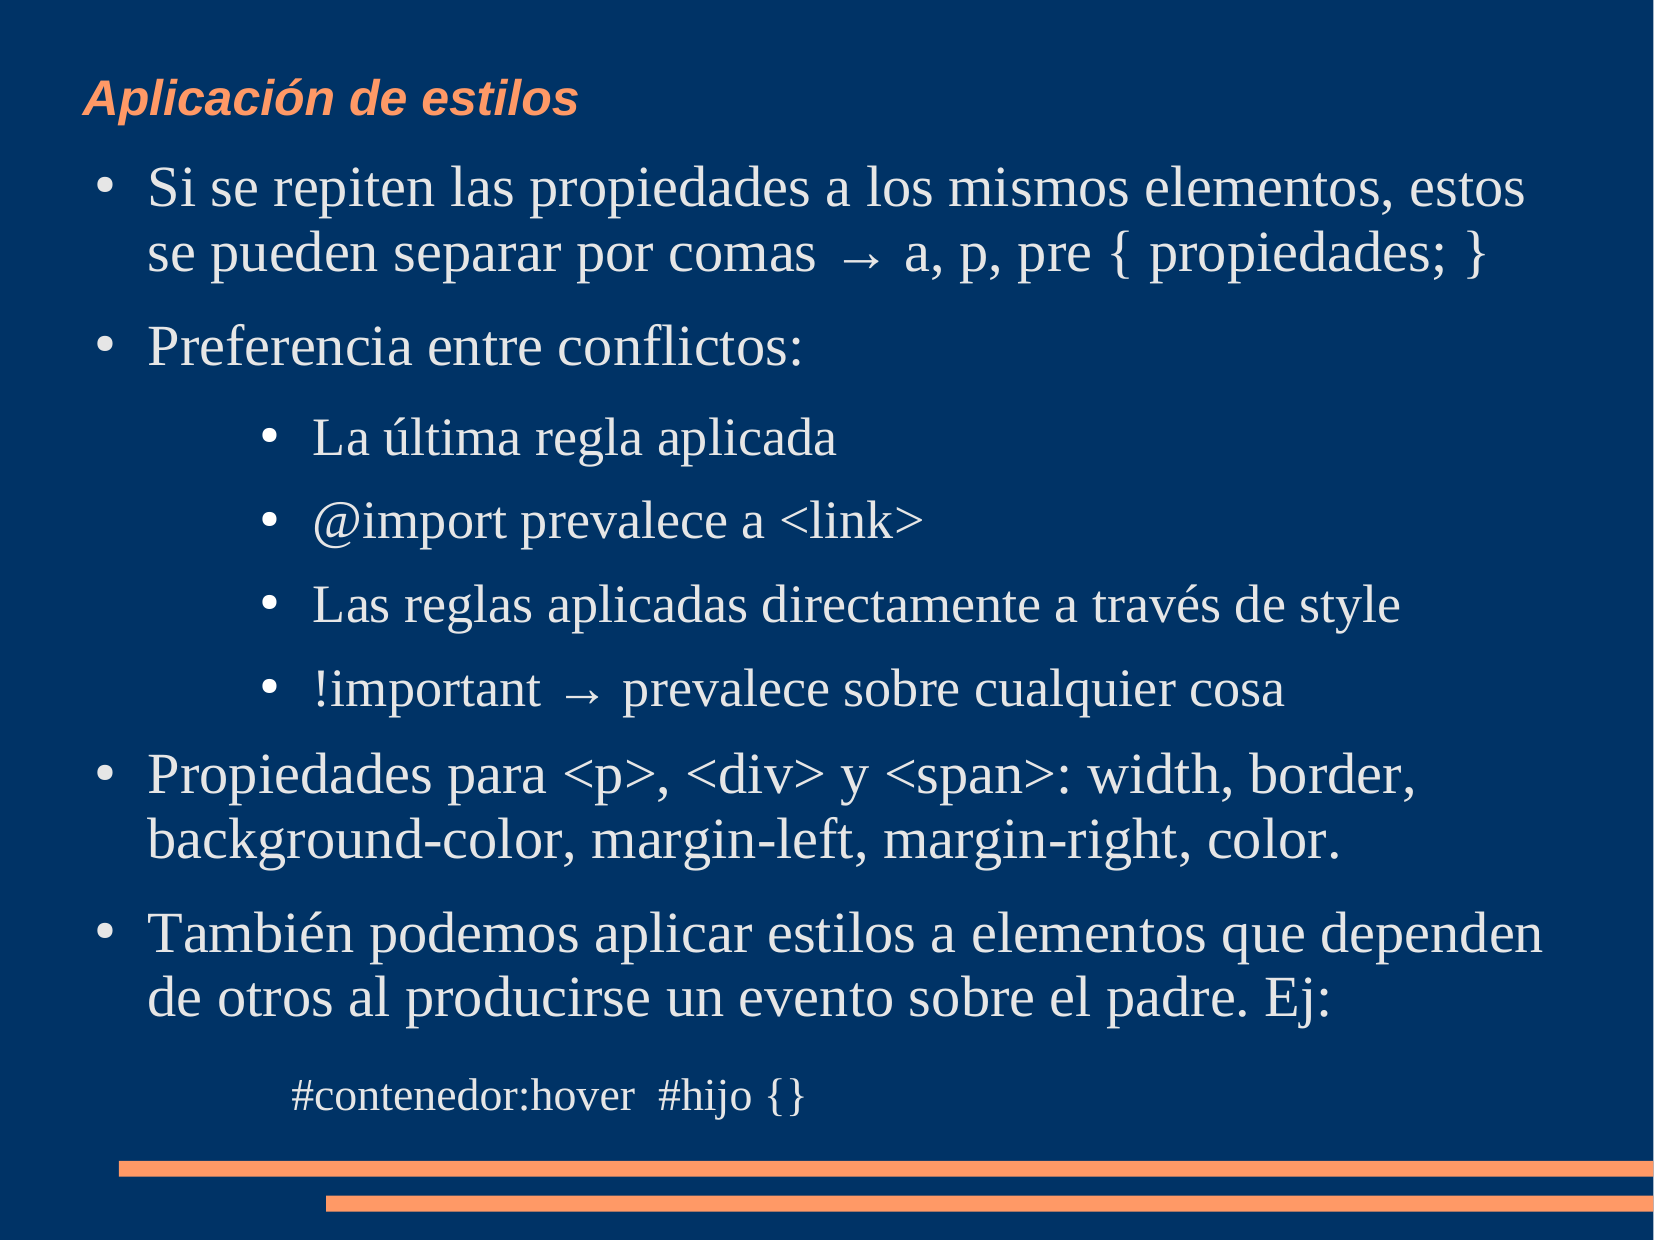

# Aplicación de estilos
Si se repiten las propiedades a los mismos elementos, estos se pueden separar por comas → a, p, pre { propiedades; }
Preferencia entre conflictos:
La última regla aplicada
@import prevalece a <link>
Las reglas aplicadas directamente a través de style
!important → prevalece sobre cualquier cosa
Propiedades para <p>, <div> y <span>: width, border, background-color, margin-left, margin-right, color.
También podemos aplicar estilos a elementos que dependen de otros al producirse un evento sobre el padre. Ej:
 #contenedor:hover #hijo {}